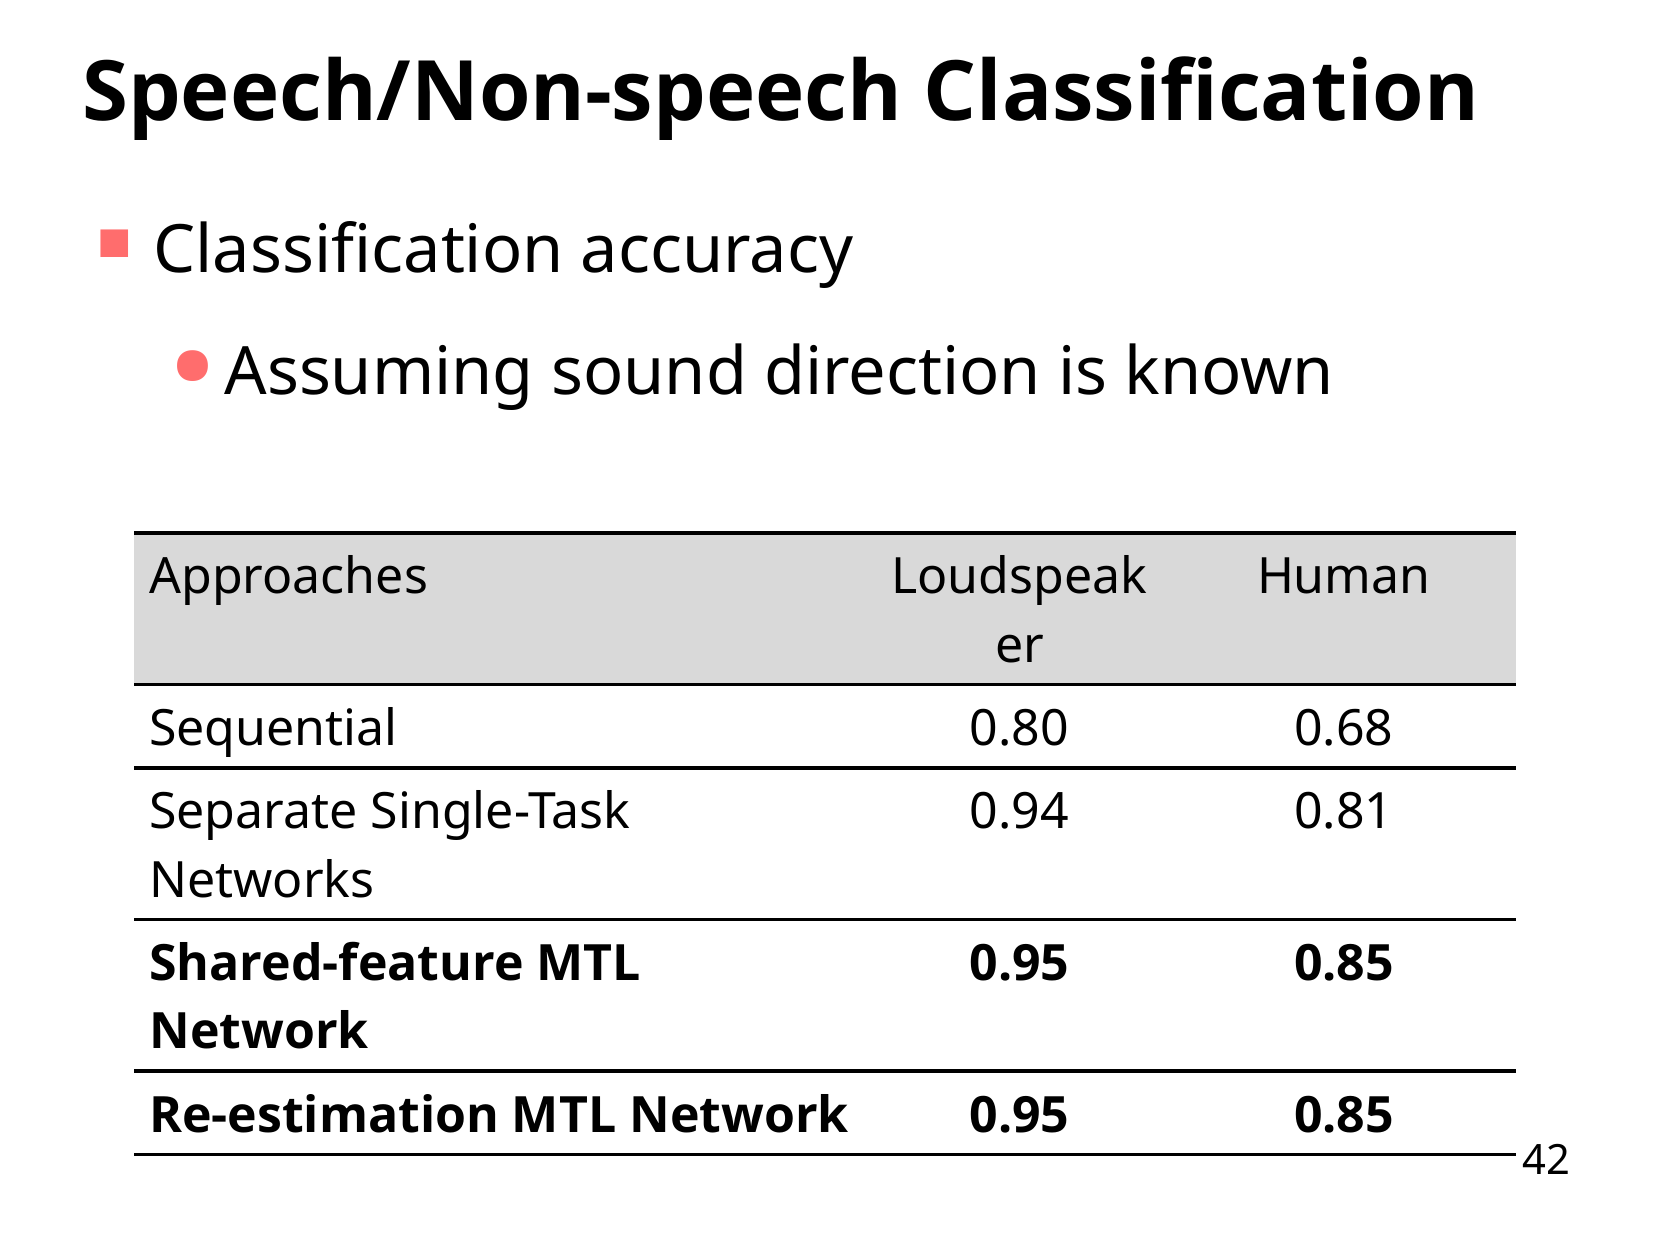

# Speech/Non-speech Classification
Classification accuracy
Assuming sound direction is known
| Approaches | Loudspeaker | Human |
| --- | --- | --- |
| Sequential | 0.80 | 0.68 |
| Separate Single-Task Networks | 0.94 | 0.81 |
| Shared-feature MTL Network | 0.95 | 0.85 |
| Re-estimation MTL Network | 0.95 | 0.85 |
42